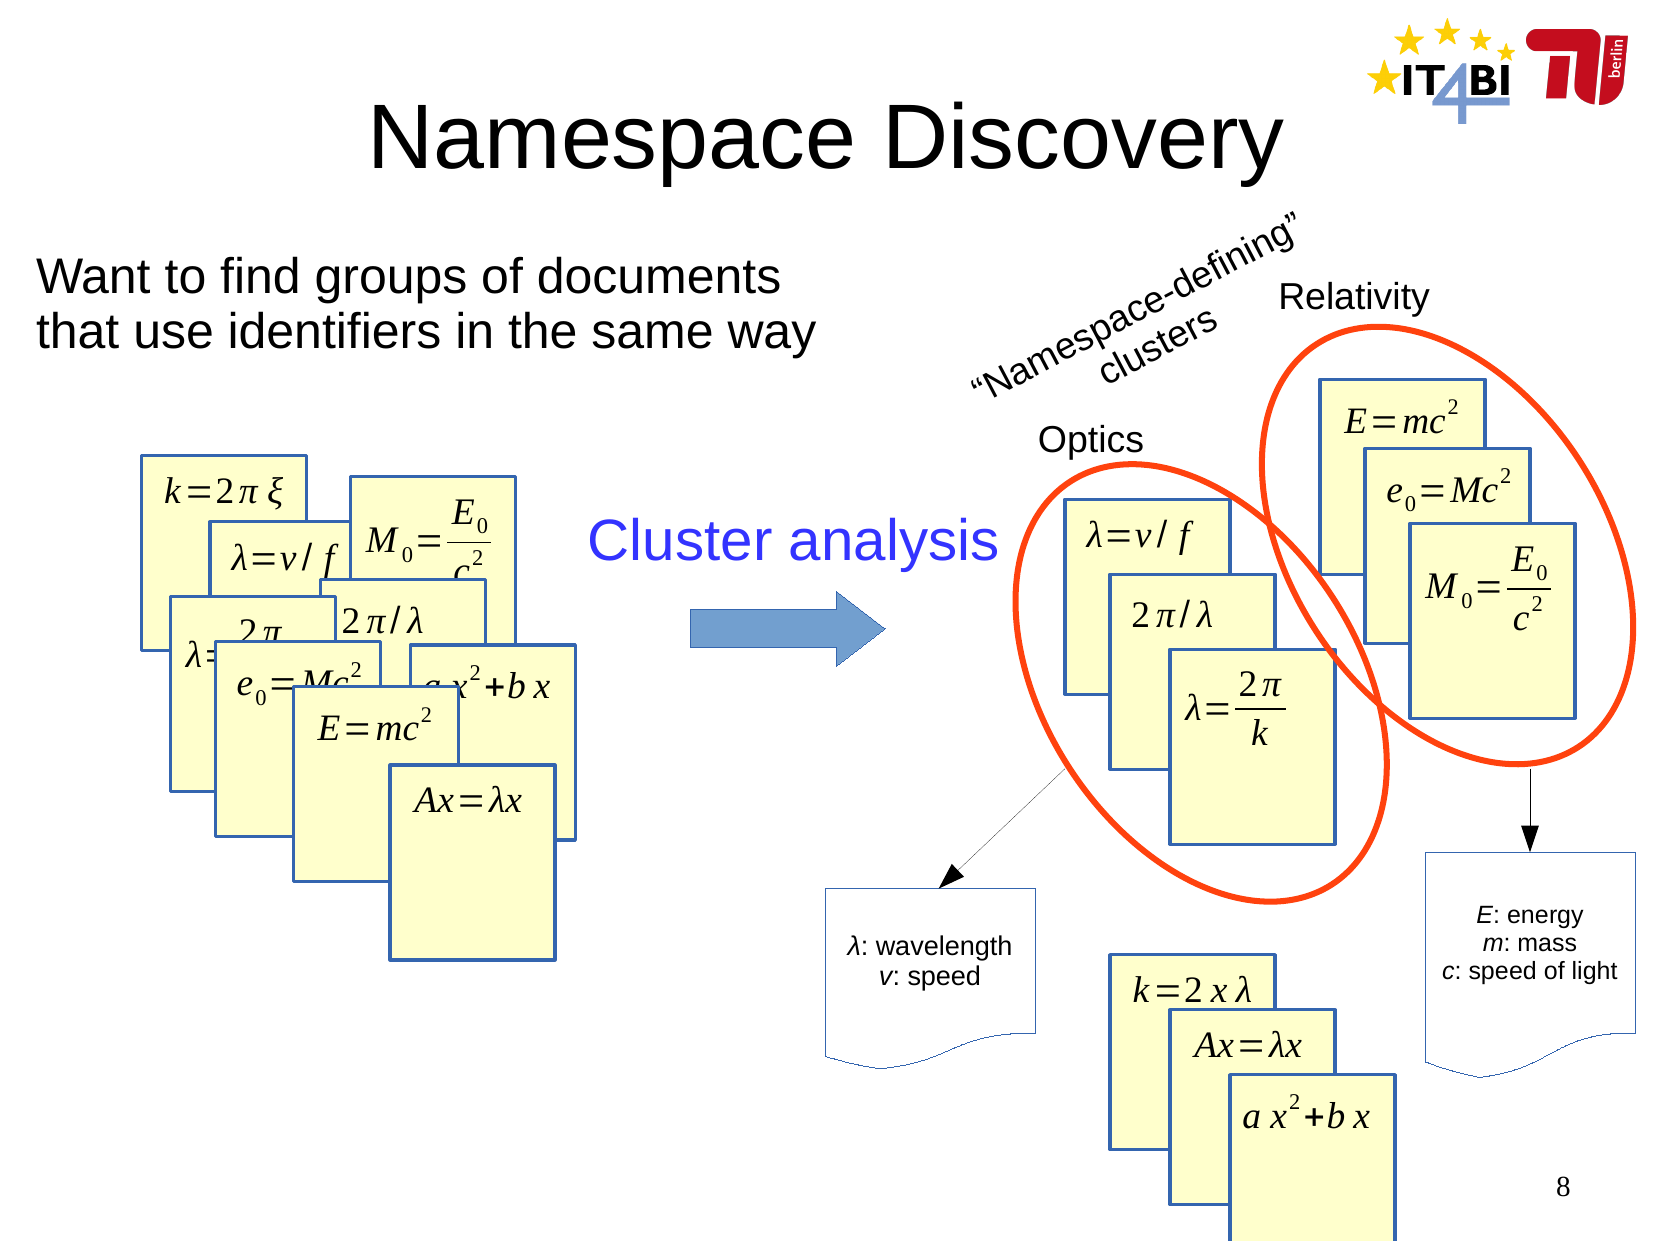

# Namespace Discovery
Want to find groups of documents that use identifiers in the same way
Relativity
“Namespace-defining” clusters
Optics
Cluster analysis
E: energy
m: mass
c: speed of light
λ: wavelength
v: speed
8